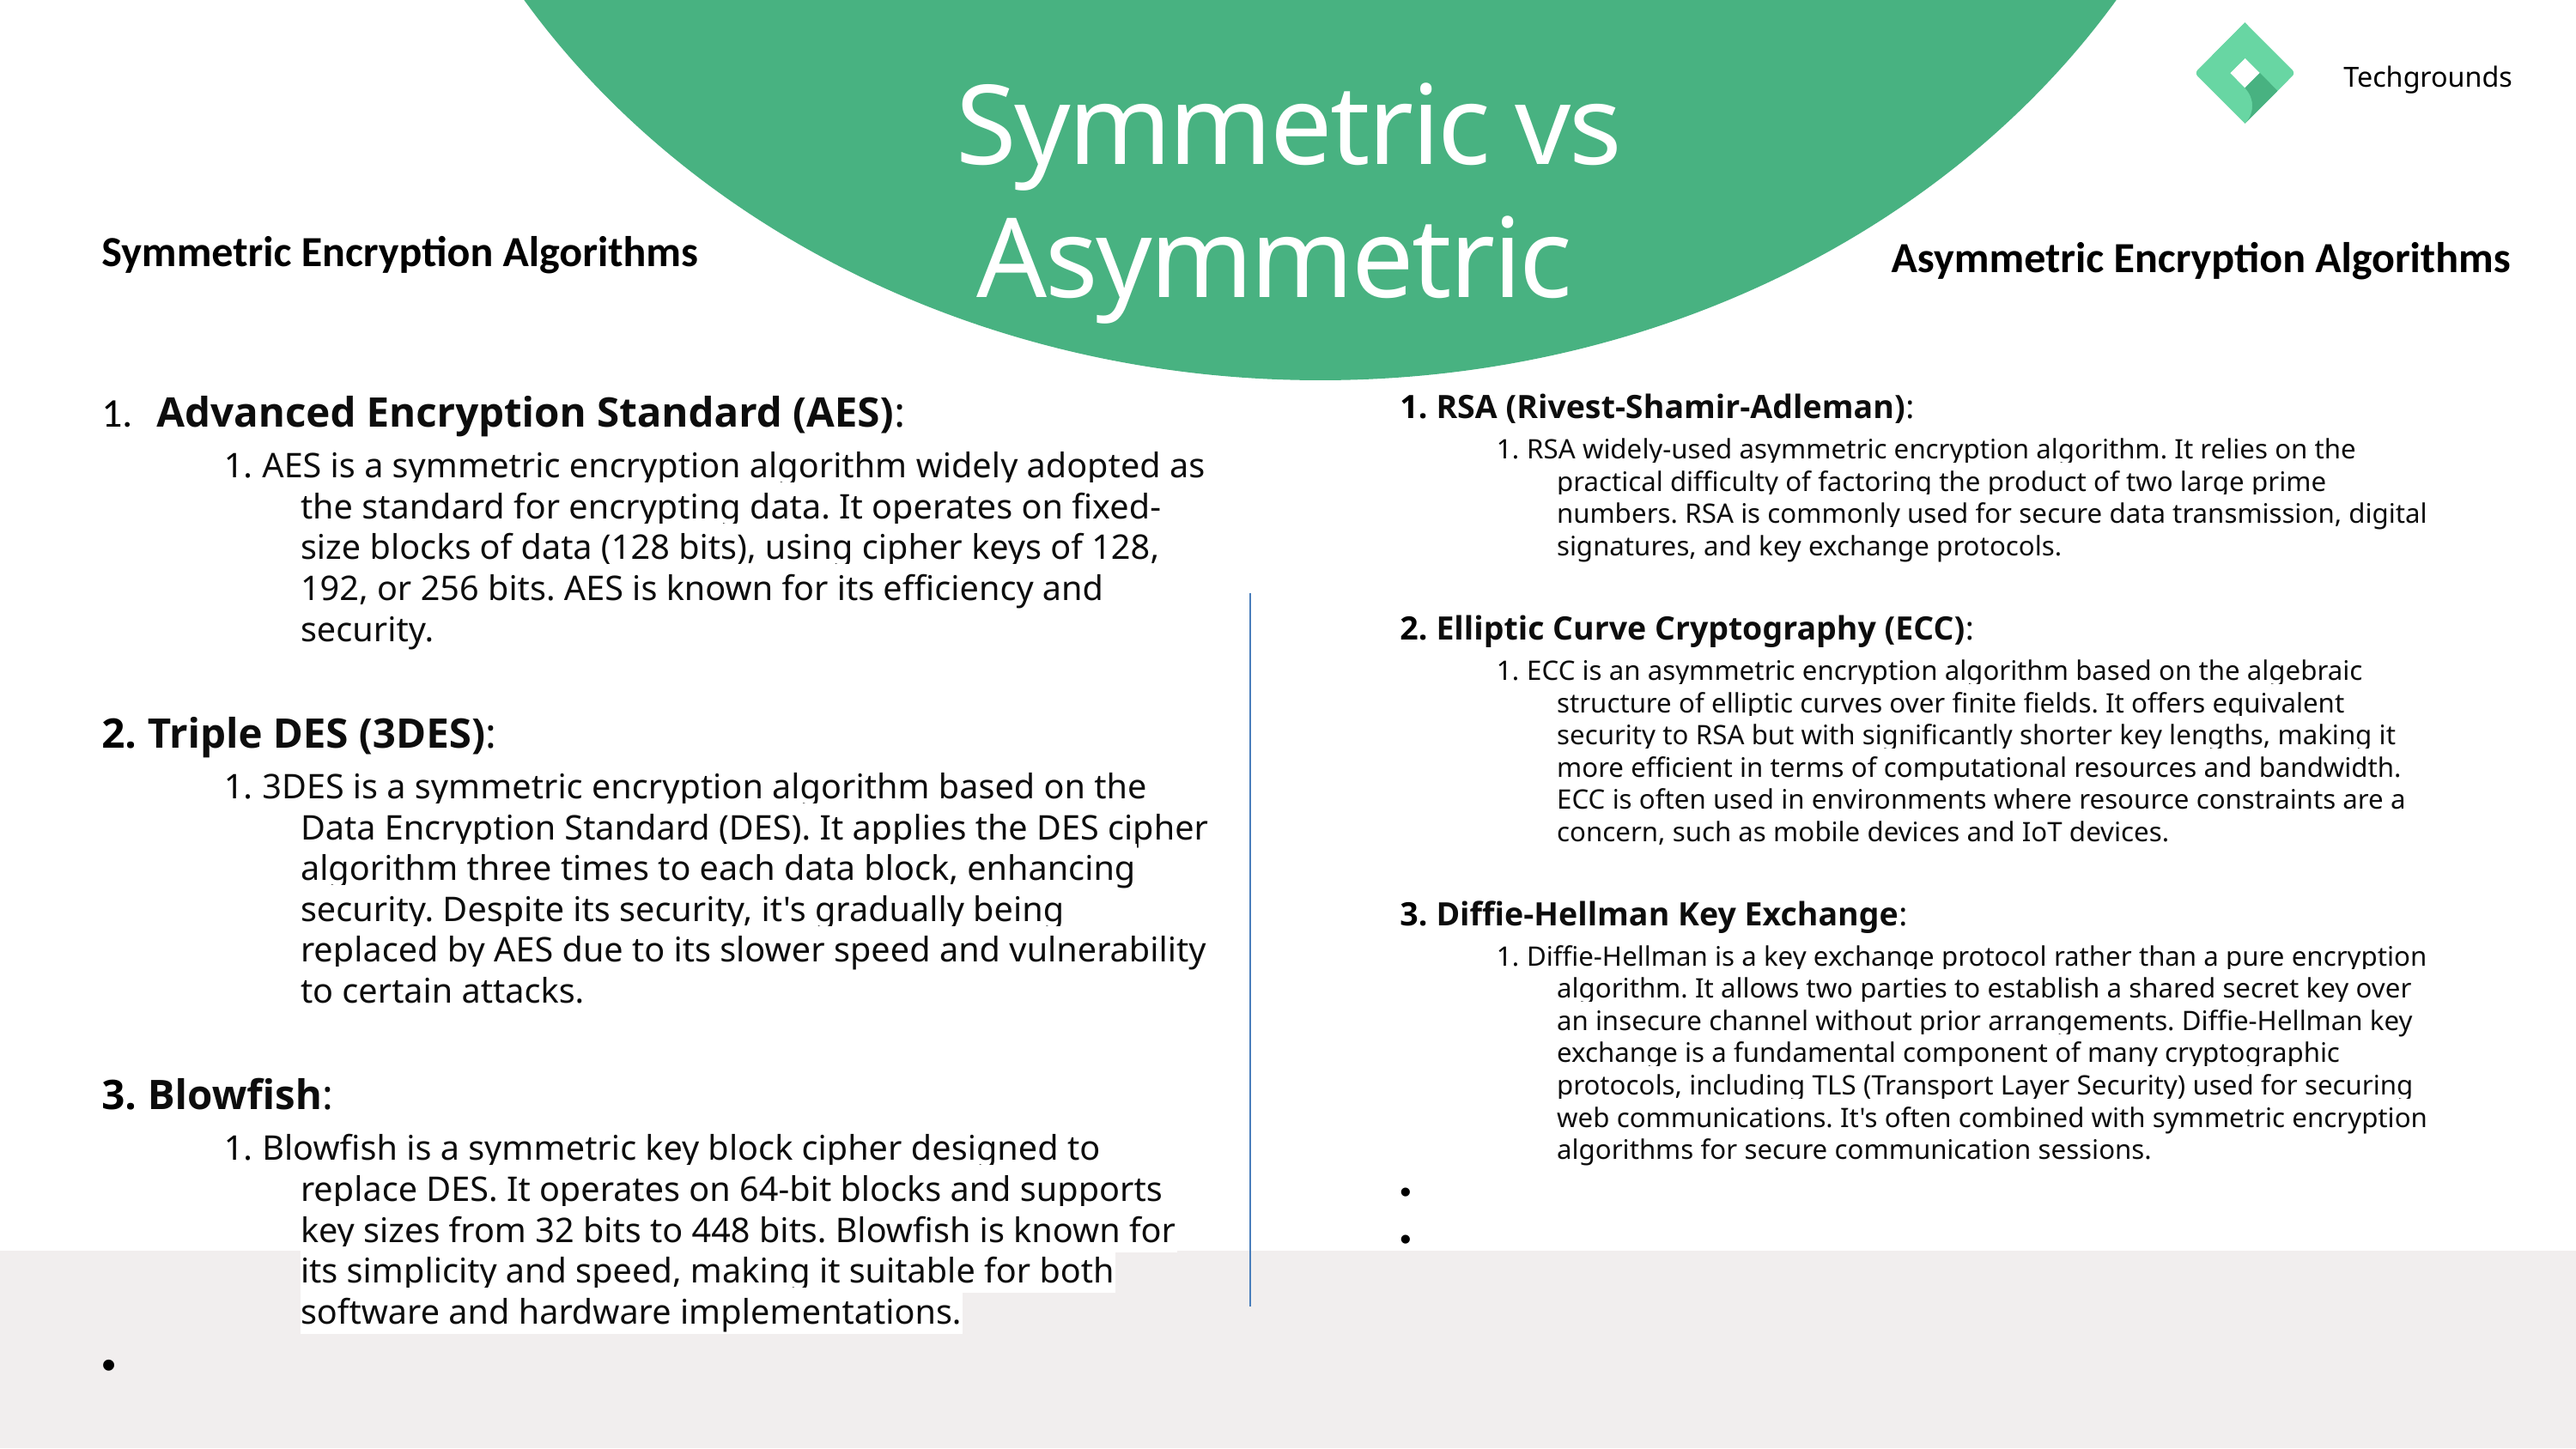

Techgrounds
Symmetric vs Asymmetric
# Symmetric Encryption Algorithms
Asymmetric Encryption Algorithms
 Advanced Encryption Standard (AES):
AES is a symmetric encryption algorithm widely adopted as the standard for encrypting data. It operates on fixed-size blocks of data (128 bits), using cipher keys of 128, 192, or 256 bits. AES is known for its efficiency and security.
Triple DES (3DES):
3DES is a symmetric encryption algorithm based on the Data Encryption Standard (DES). It applies the DES cipher algorithm three times to each data block, enhancing security. Despite its security, it's gradually being replaced by AES due to its slower speed and vulnerability to certain attacks.
Blowfish:
Blowfish is a symmetric key block cipher designed to replace DES. It operates on 64-bit blocks and supports key sizes from 32 bits to 448 bits. Blowfish is known for its simplicity and speed, making it suitable for both software and hardware implementations.
RSA (Rivest-Shamir-Adleman):
RSA widely-used asymmetric encryption algorithm. It relies on the practical difficulty of factoring the product of two large prime numbers. RSA is commonly used for secure data transmission, digital signatures, and key exchange protocols.
Elliptic Curve Cryptography (ECC):
ECC is an asymmetric encryption algorithm based on the algebraic structure of elliptic curves over finite fields. It offers equivalent security to RSA but with significantly shorter key lengths, making it more efficient in terms of computational resources and bandwidth. ECC is often used in environments where resource constraints are a concern, such as mobile devices and IoT devices.
Diffie-Hellman Key Exchange:
Diffie-Hellman is a key exchange protocol rather than a pure encryption algorithm. It allows two parties to establish a shared secret key over an insecure channel without prior arrangements. Diffie-Hellman key exchange is a fundamental component of many cryptographic protocols, including TLS (Transport Layer Security) used for securing web communications. It's often combined with symmetric encryption algorithms for secure communication sessions.